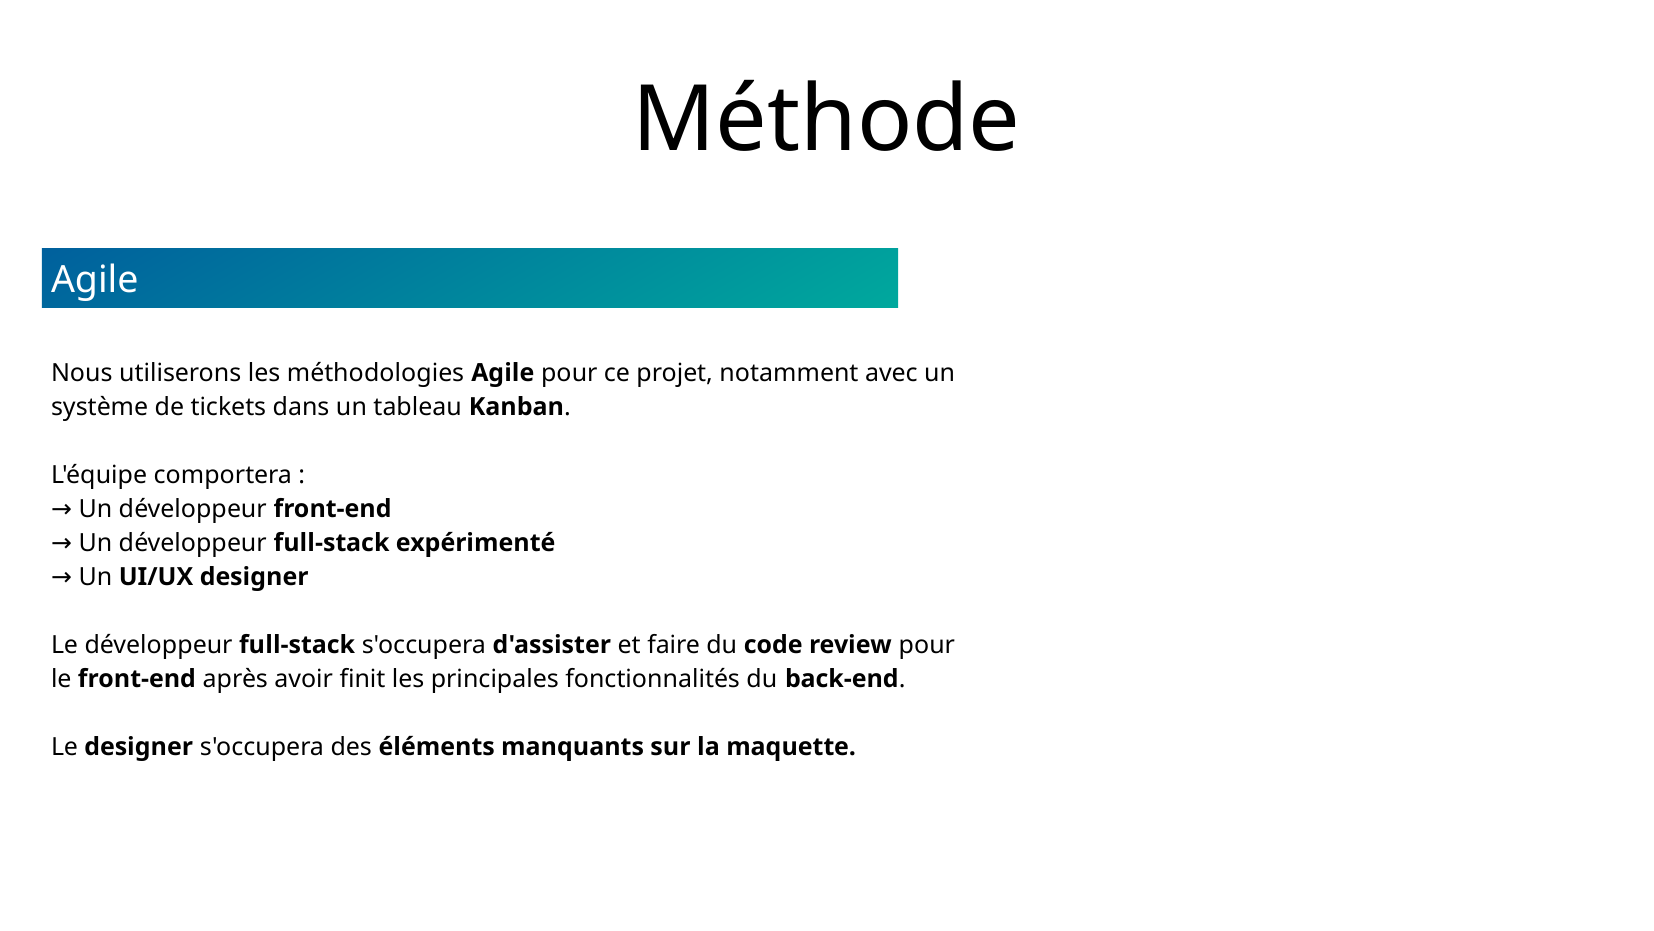

# Méthode
Agile
Nous utiliserons les méthodologies Agile pour ce projet, notamment avec un
système de tickets dans un tableau Kanban.
L'équipe comportera :
→ Un développeur front-end
→ Un développeur full-stack expérimenté
→ Un UI/UX designer
Le développeur full-stack s'occupera d'assister et faire du code review pour
le front-end après avoir finit les principales fonctionnalités du back-end.
Le designer s'occupera des éléments manquants sur la maquette.